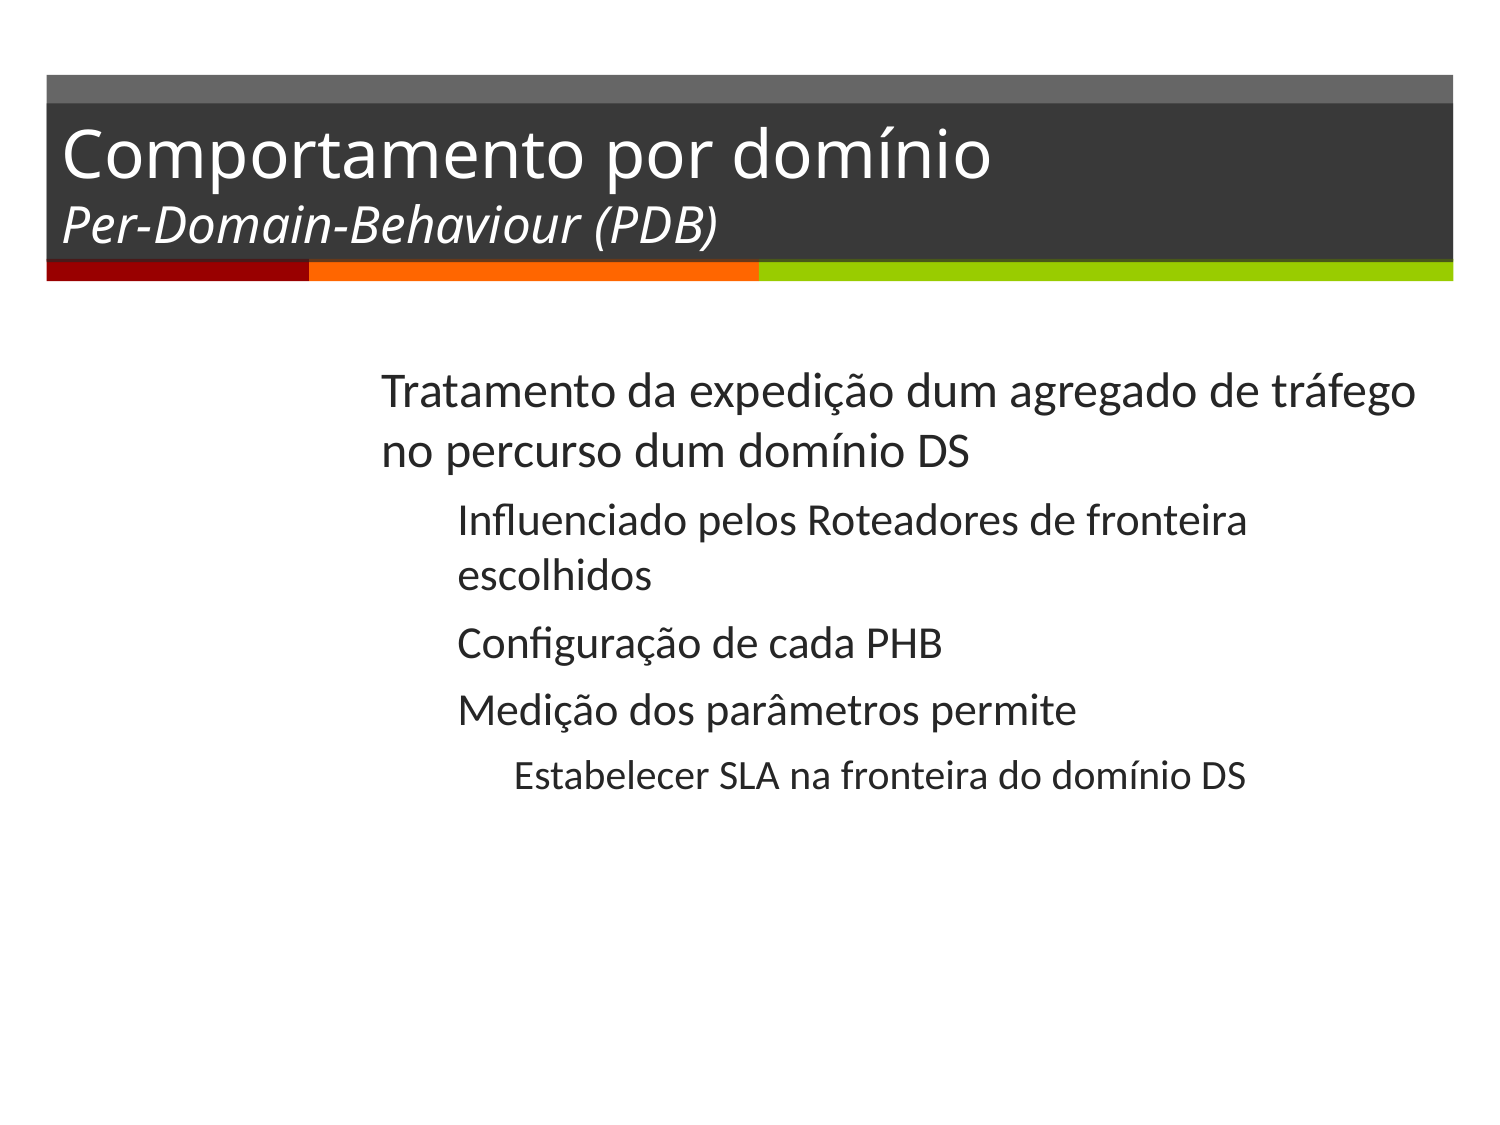

# Comportamento por domínio Per-Domain-Behaviour (PDB)
Tratamento da expedição dum agregado de tráfego no percurso dum domínio DS
Influenciado pelos Roteadores de fronteira escolhidos
Configuração de cada PHB
Medição dos parâmetros permite
Estabelecer SLA na fronteira do domínio DS